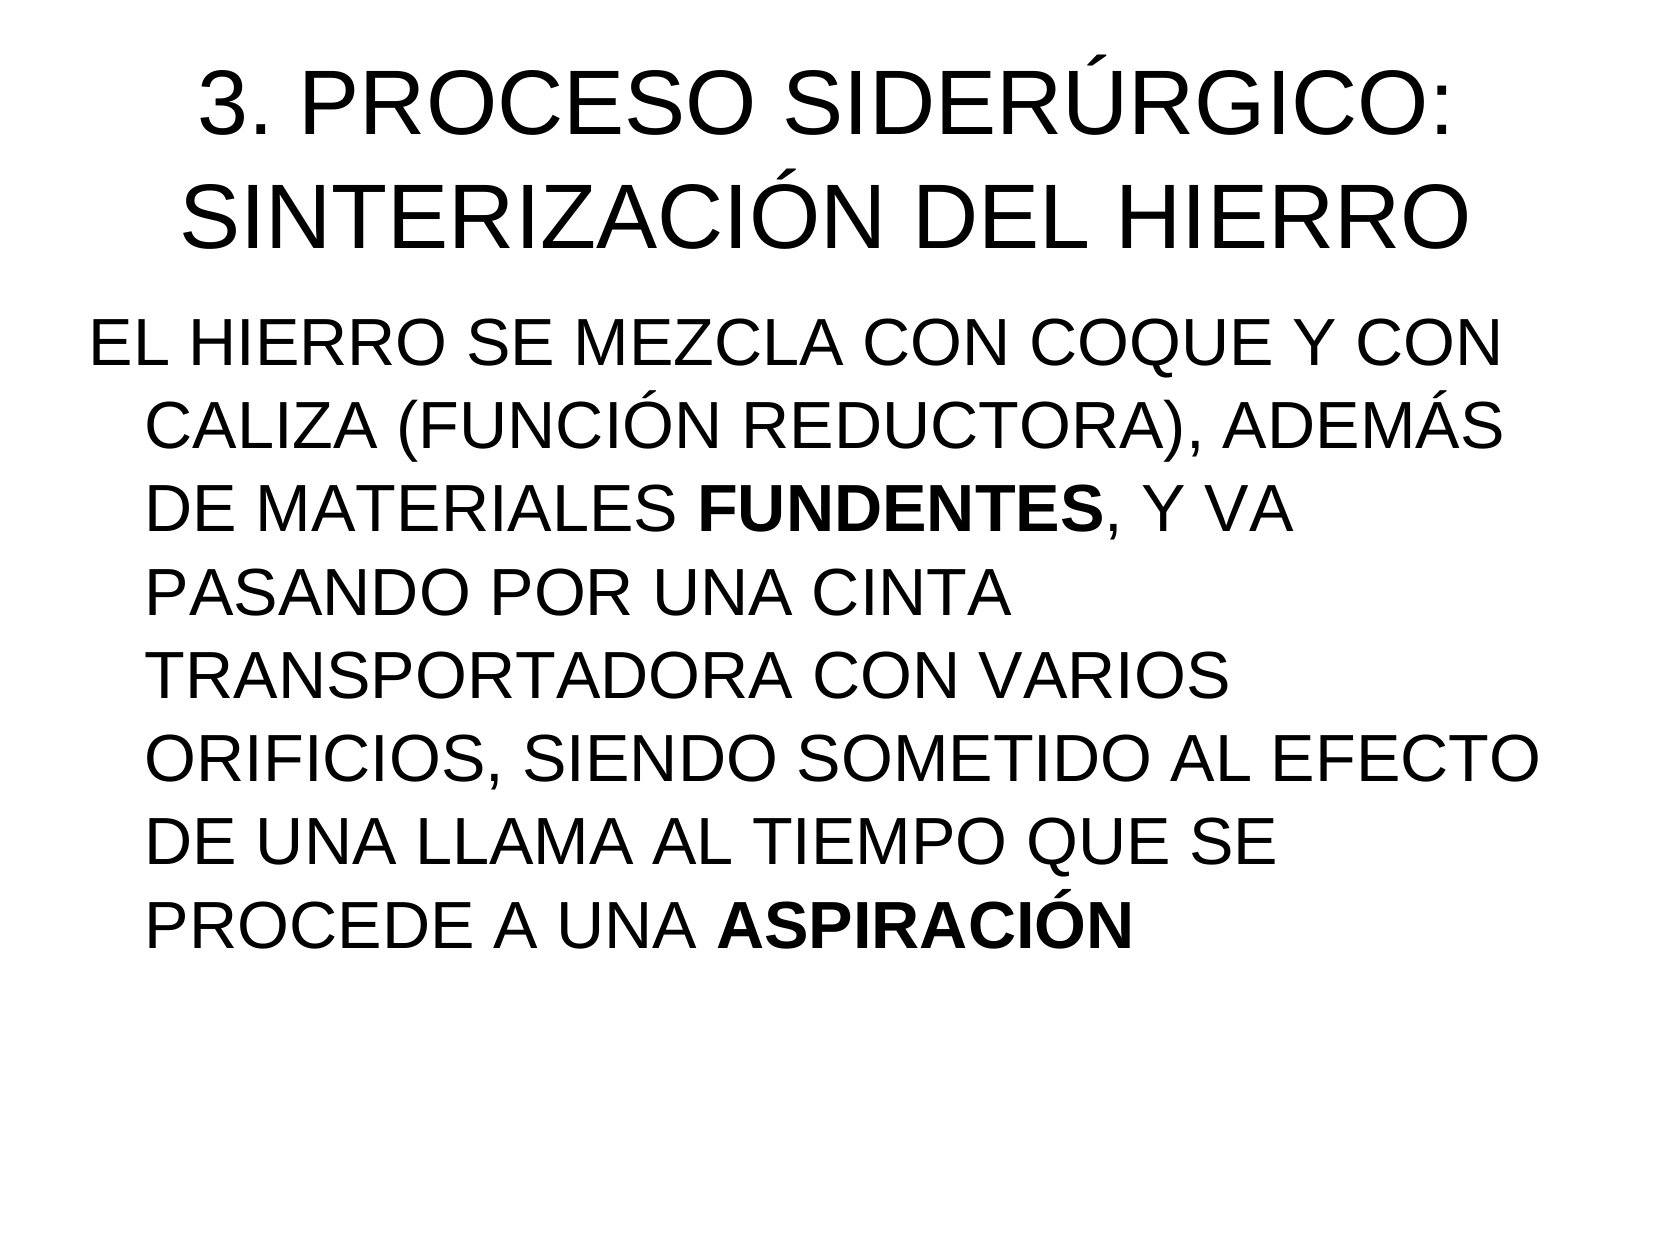

# 3. PROCESO SIDERÚRGICO: SINTERIZACIÓN DEL HIERRO
EL HIERRO SE MEZCLA CON COQUE Y CON CALIZA (FUNCIÓN REDUCTORA), ADEMÁS DE MATERIALES FUNDENTES, Y VA PASANDO POR UNA CINTA TRANSPORTADORA CON VARIOS ORIFICIOS, SIENDO SOMETIDO AL EFECTO DE UNA LLAMA AL TIEMPO QUE SE PROCEDE A UNA ASPIRACIÓN